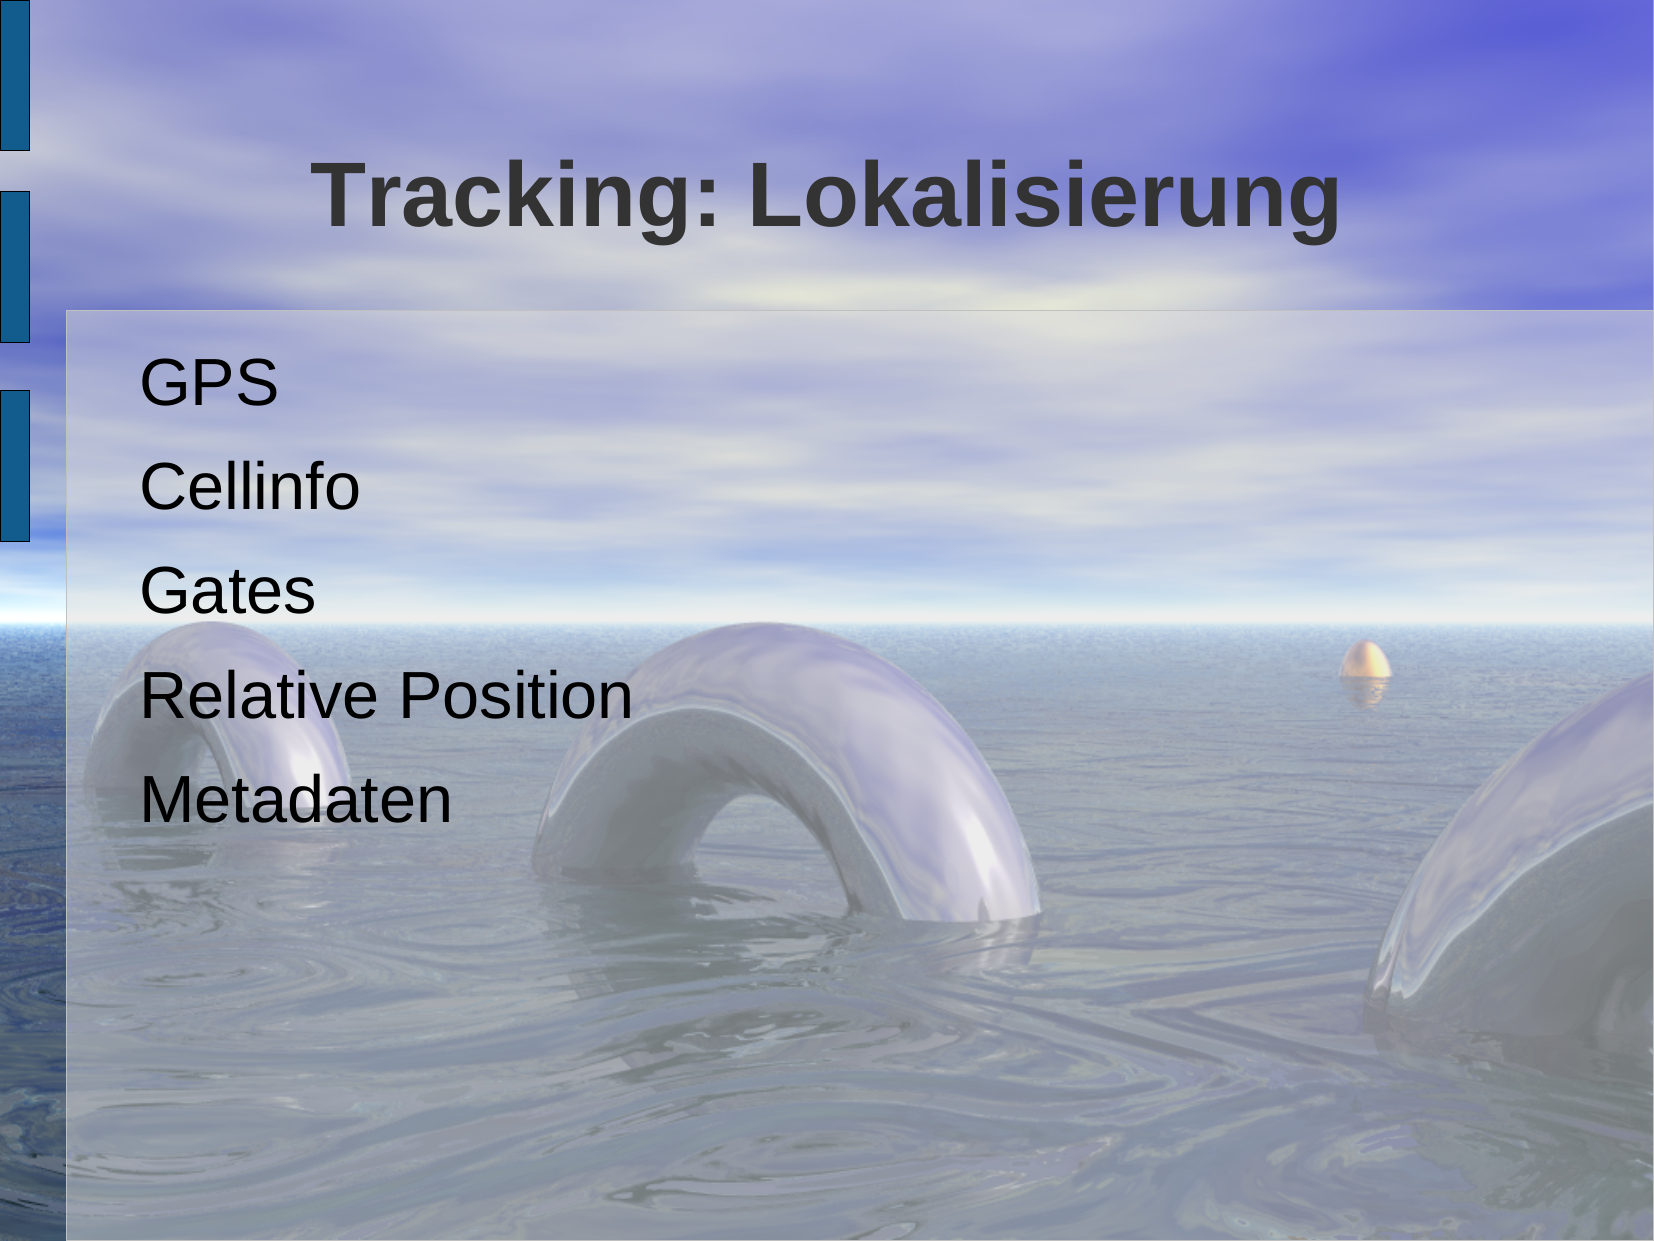

# Tracking: Lokalisierung
GPS
Cellinfo
Gates
Relative Position
Metadaten